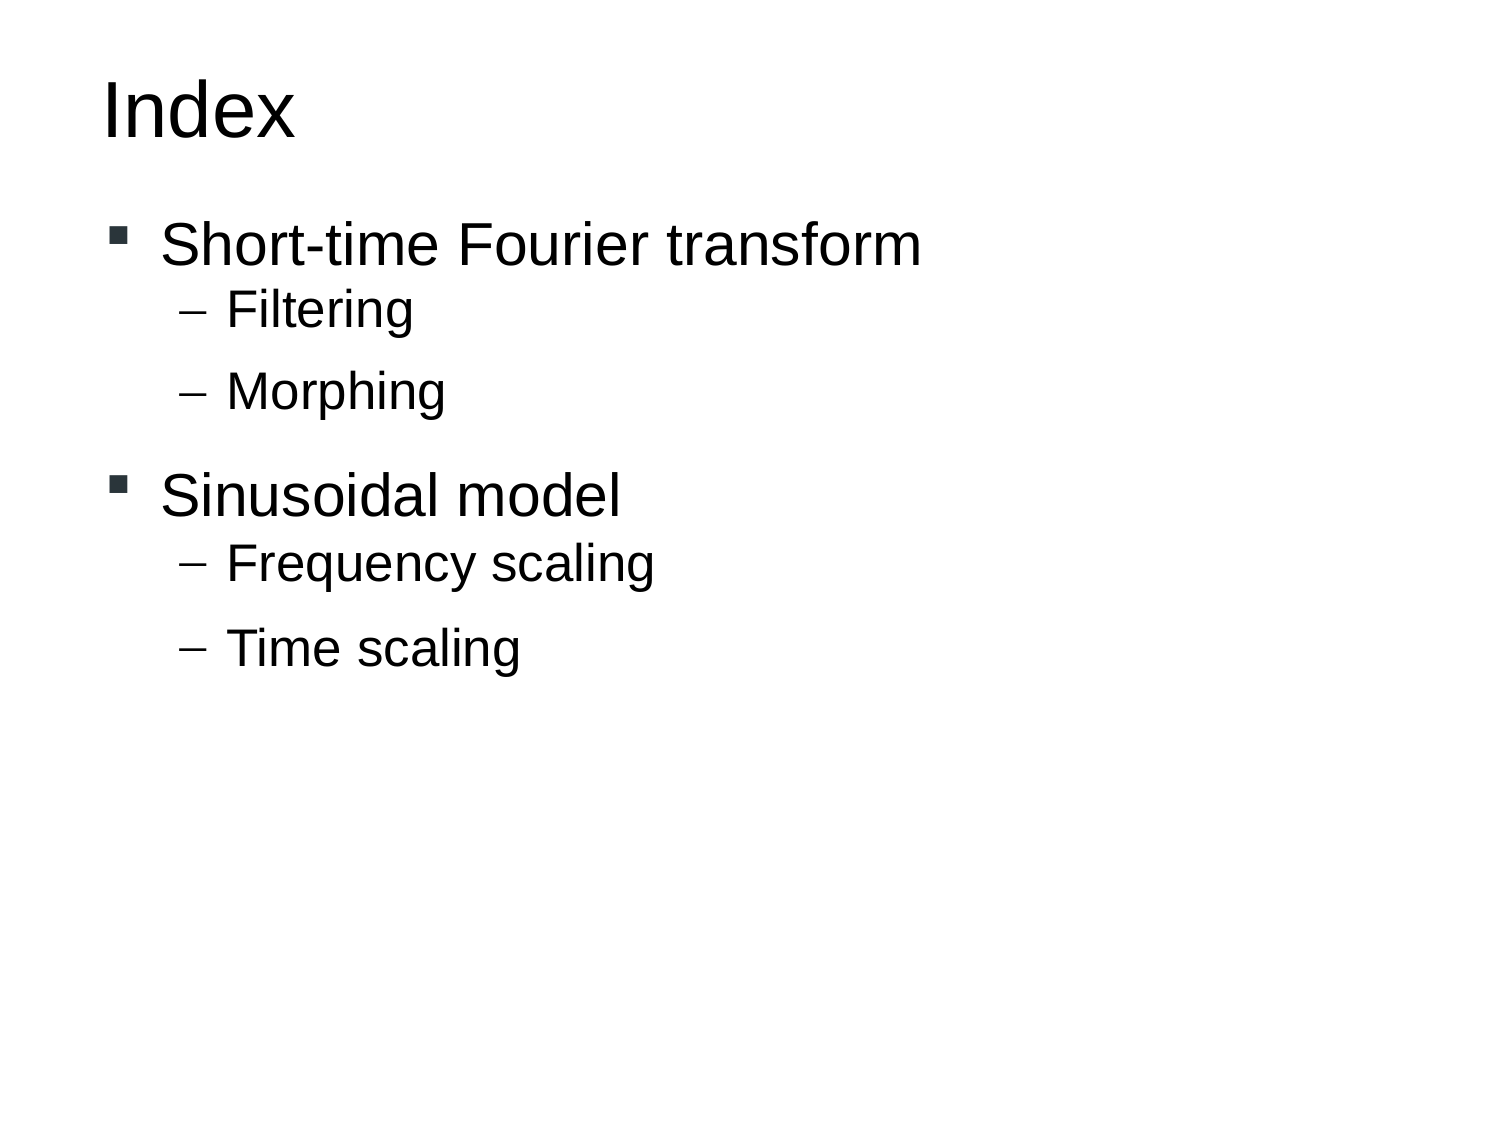

# Index
Short-time Fourier transform
Filtering
Morphing
Sinusoidal model
Frequency scaling
Time scaling